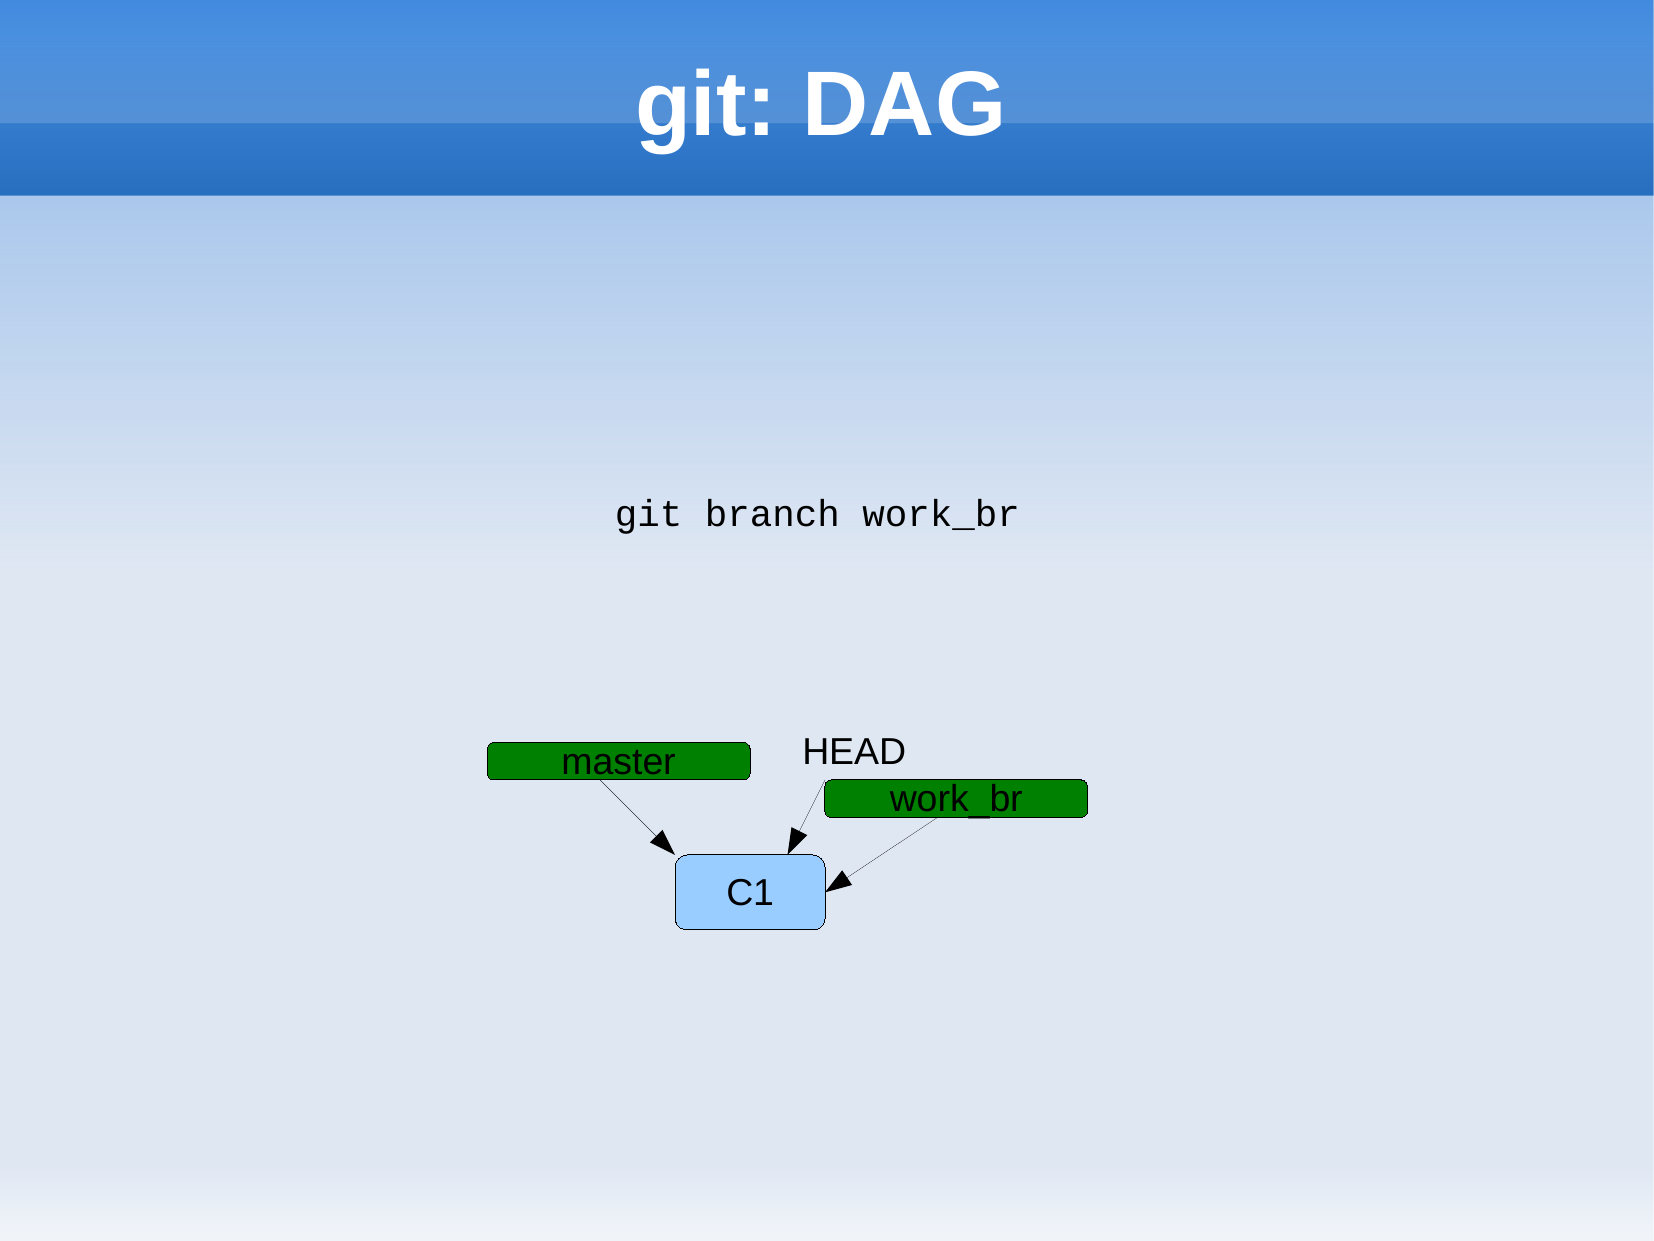

# git: DAG
git branch work_br
HEAD
master
work_br
C1
C1